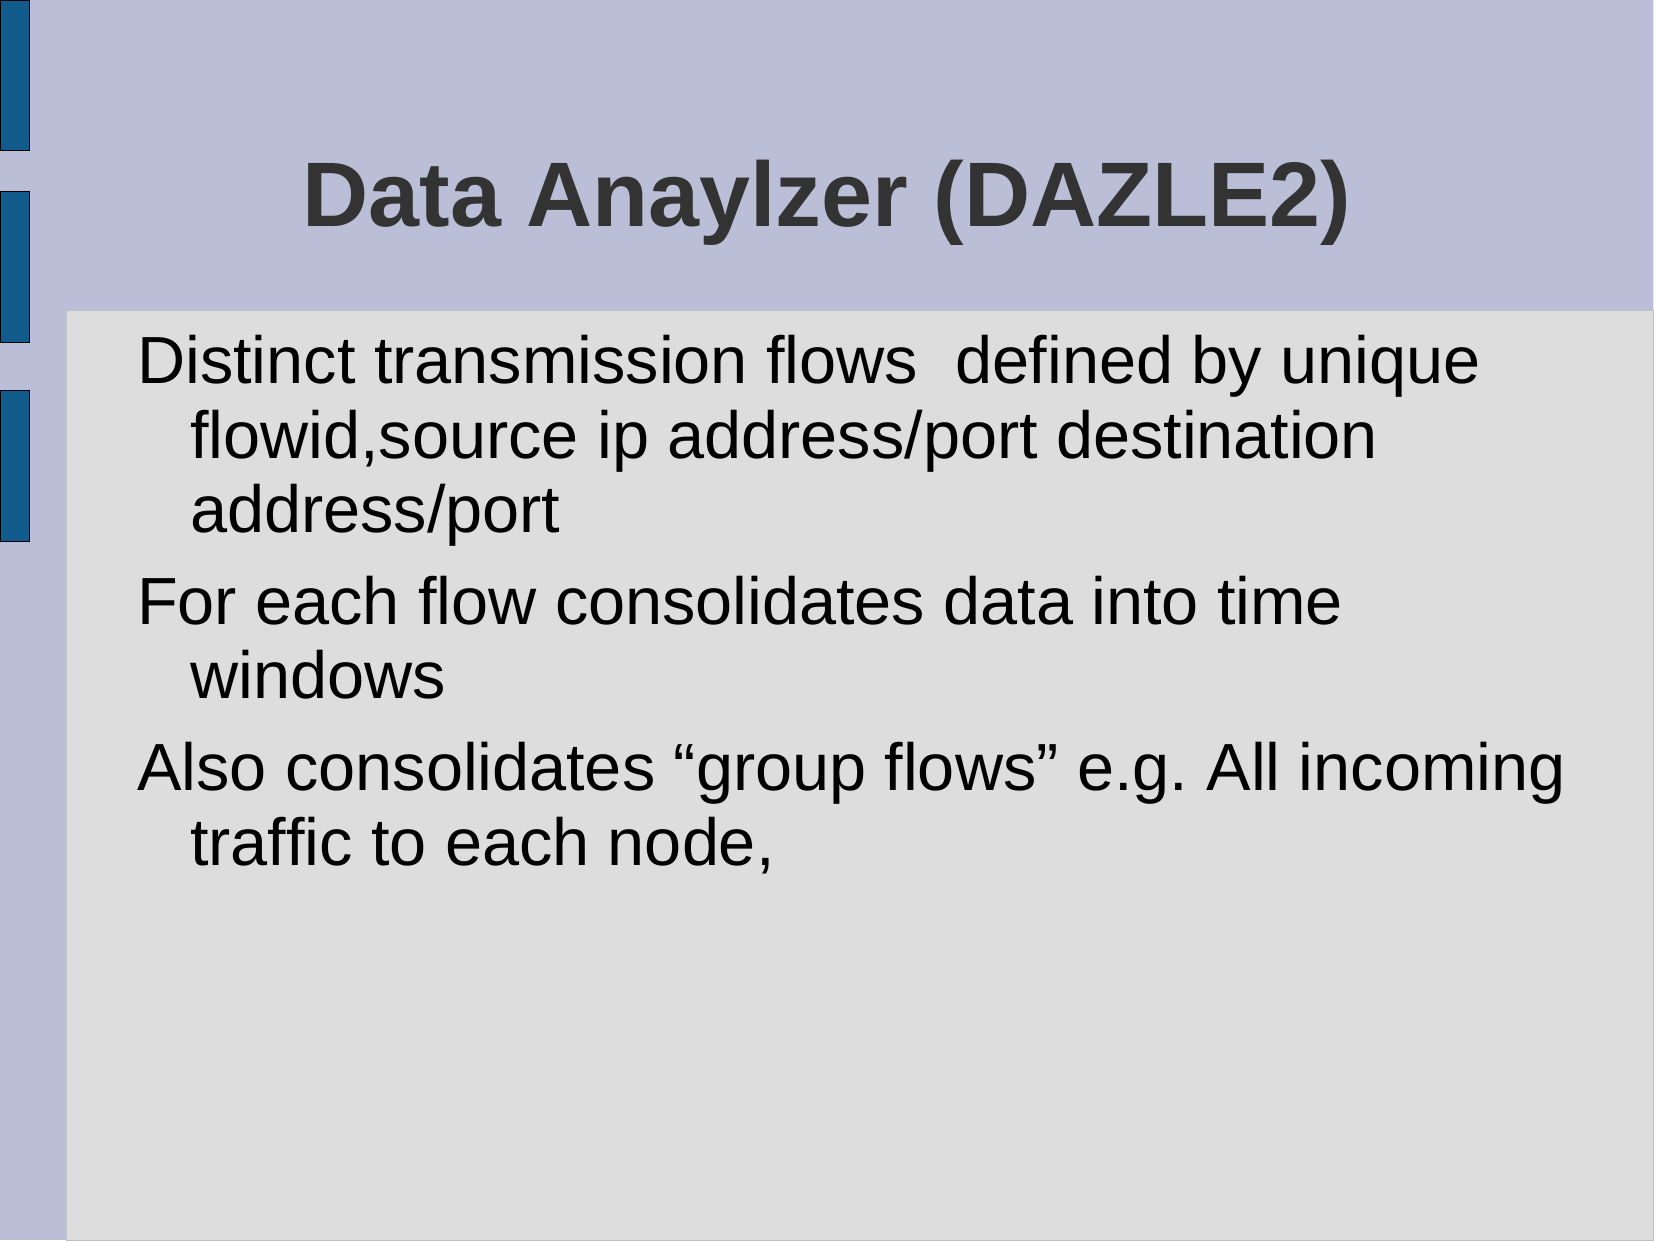

# Data Anaylzer (DAZLE2)
Distinct transmission flows defined by unique flowid,source ip address/port destination address/port
For each flow consolidates data into time windows
Also consolidates “group flows” e.g. All incoming traffic to each node,